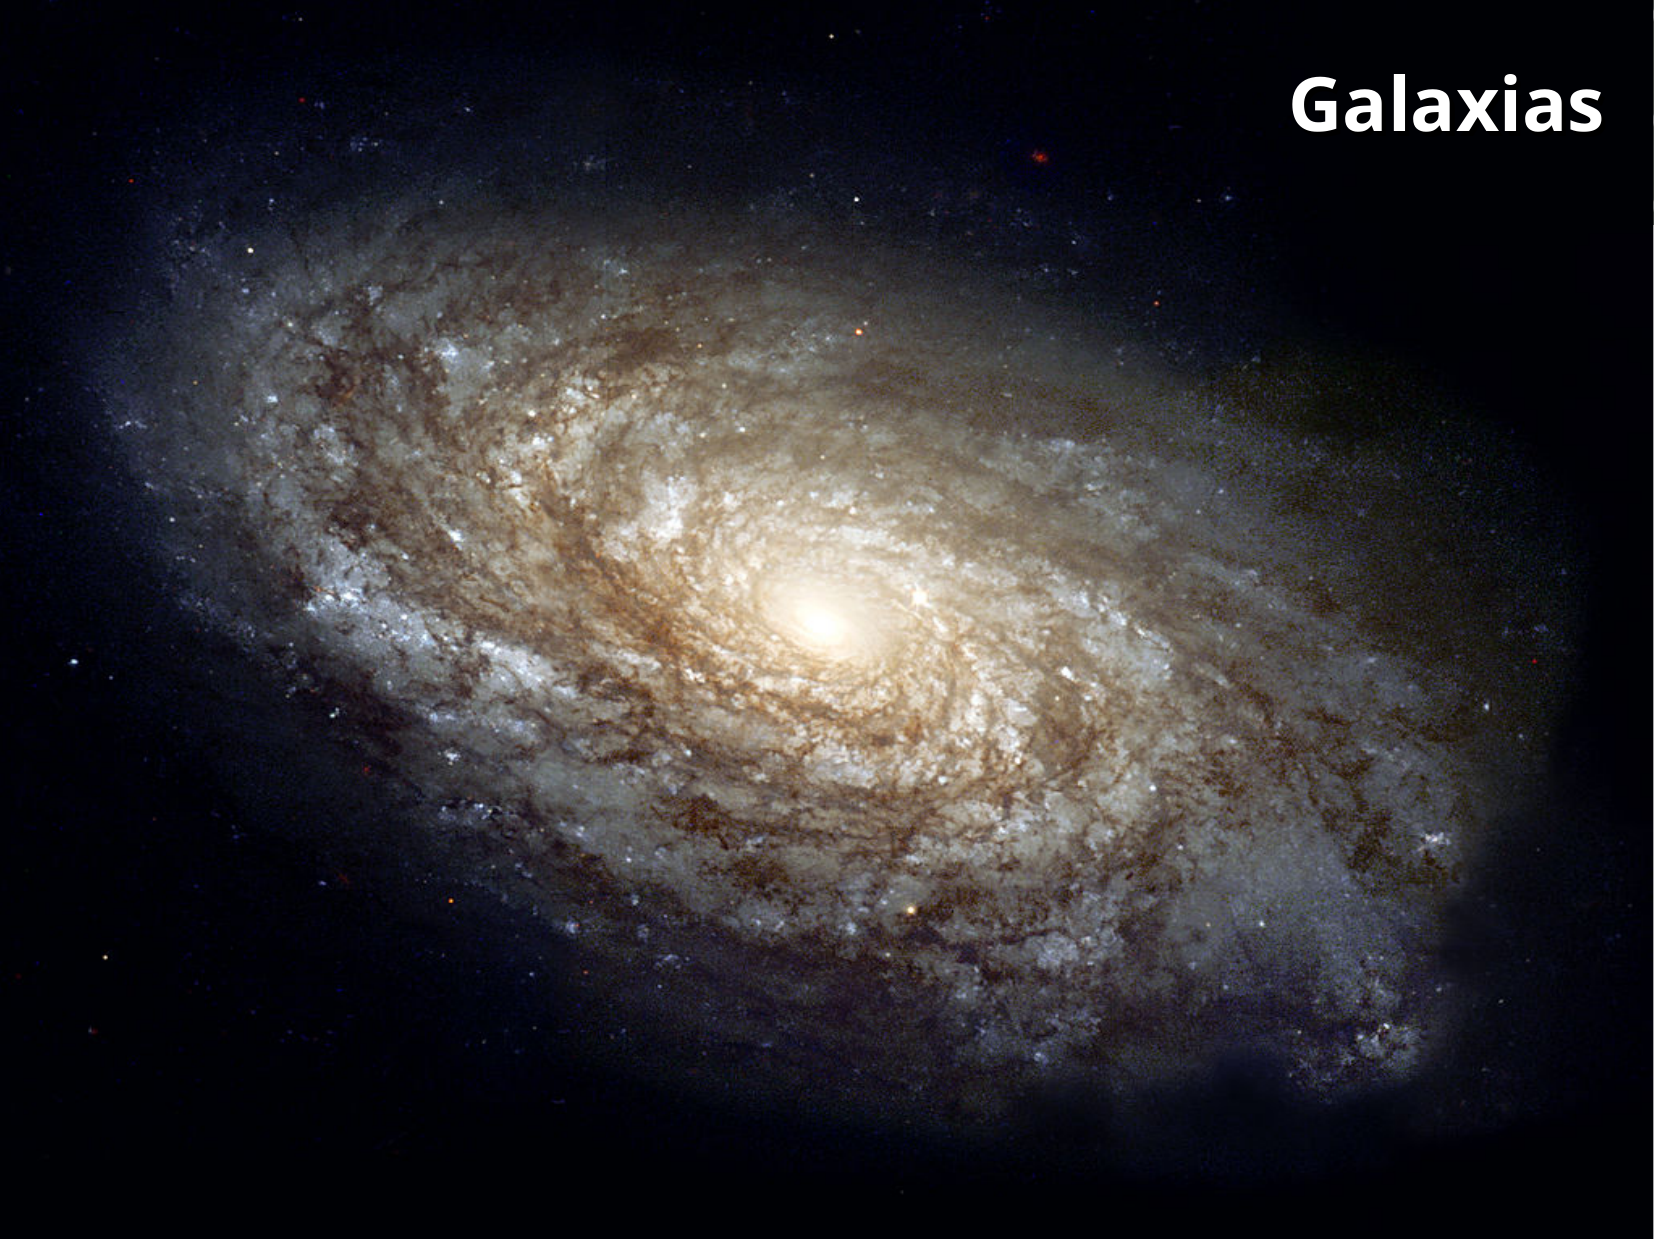

# Galaxias
H. Asorey - Física IV B
62